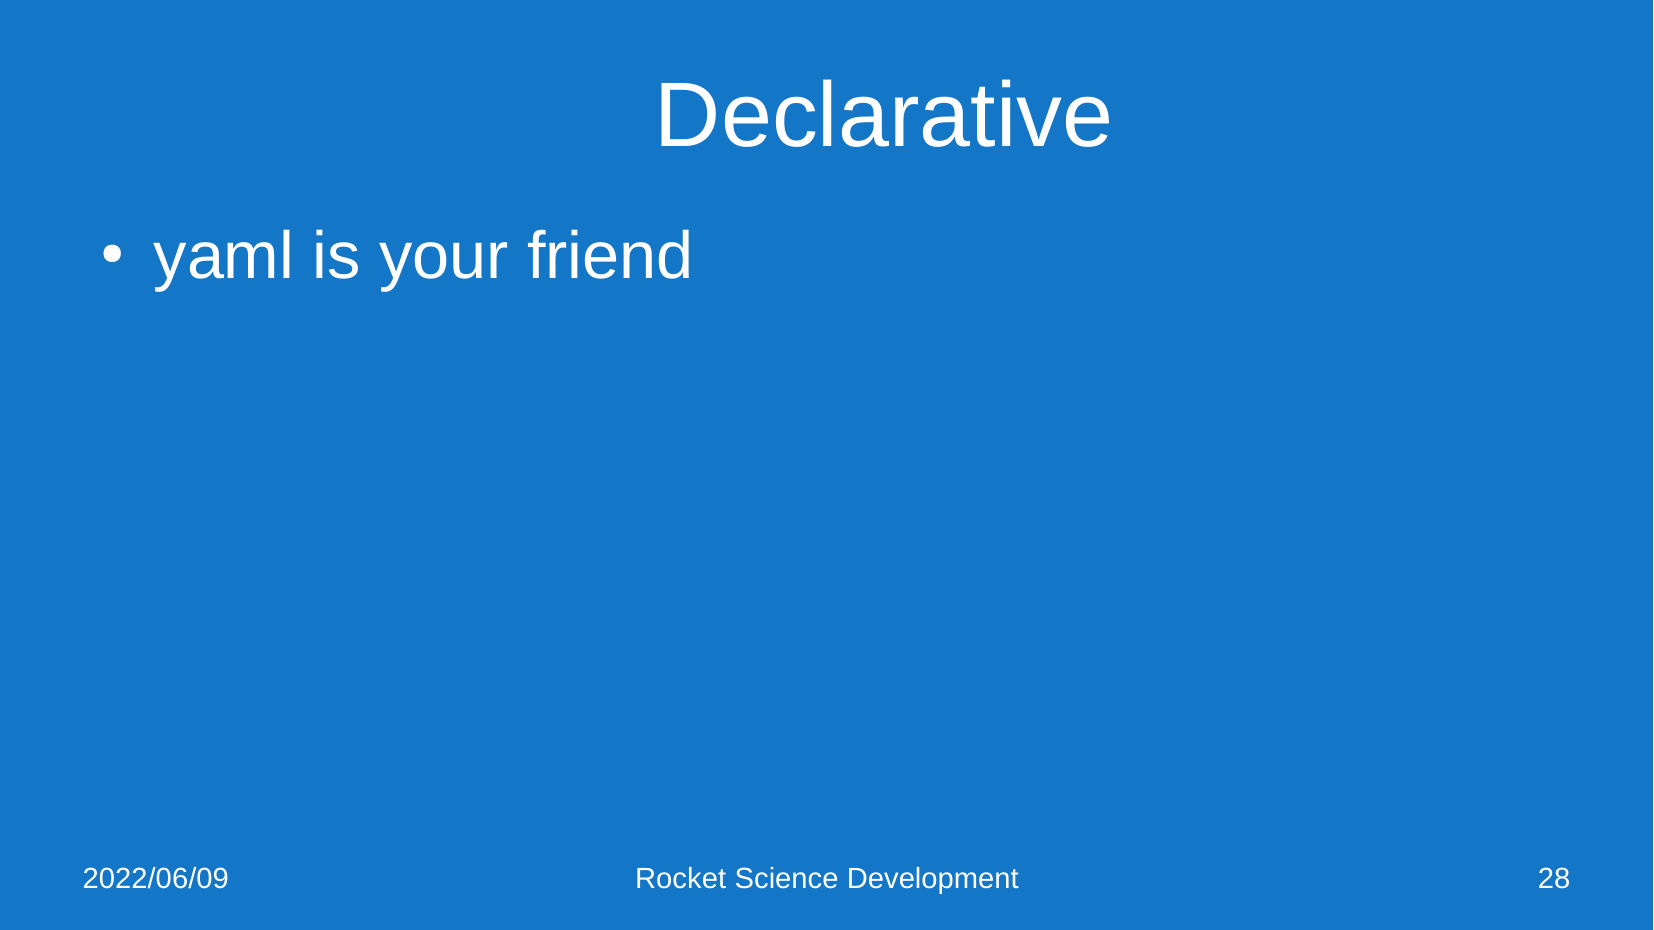

# Declarative
yaml is your friend
2022/06/09
Rocket Science Development
28